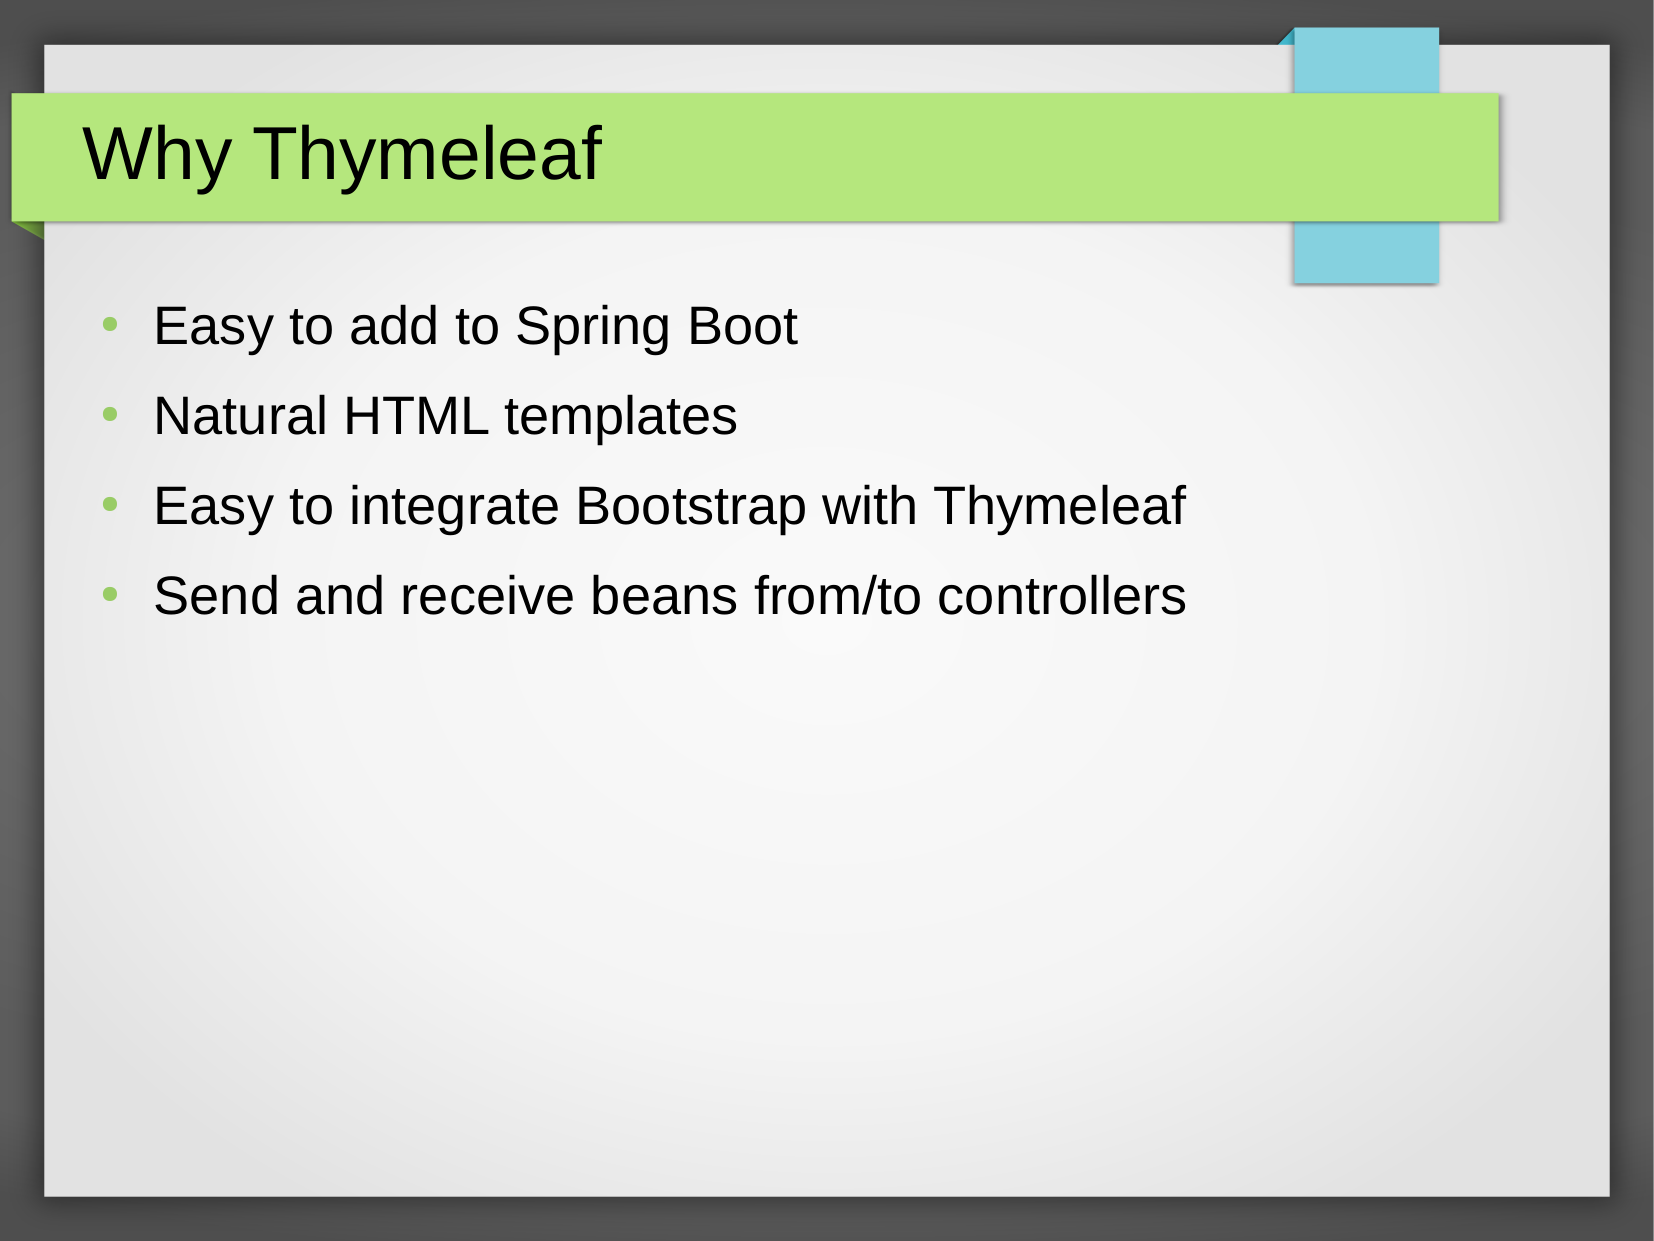

# Why Thymeleaf
Easy to add to Spring Boot
Natural HTML templates
Easy to integrate Bootstrap with Thymeleaf
Send and receive beans from/to controllers